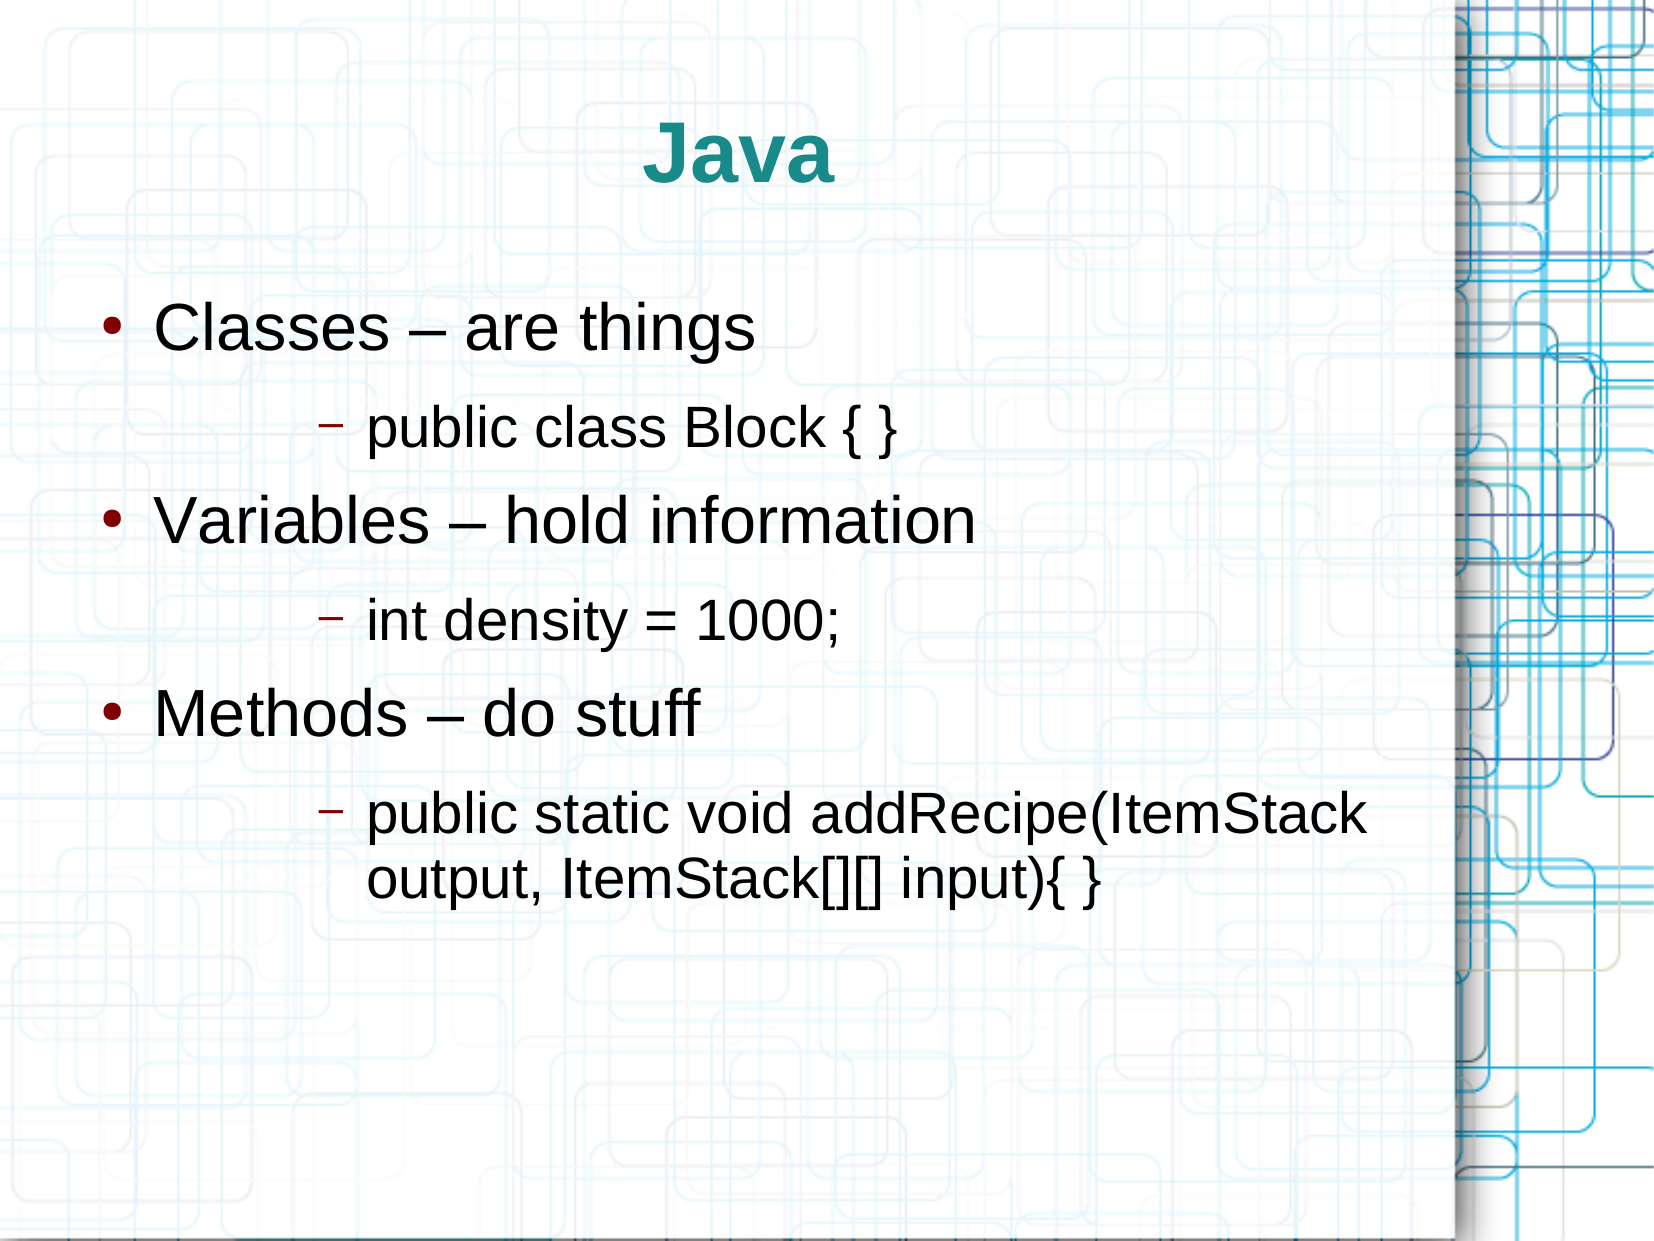

# Java
Classes – are things
public class Block { }
Variables – hold information
int density = 1000;
Methods – do stuff
public static void addRecipe(ItemStack output, ItemStack[][] input){ }